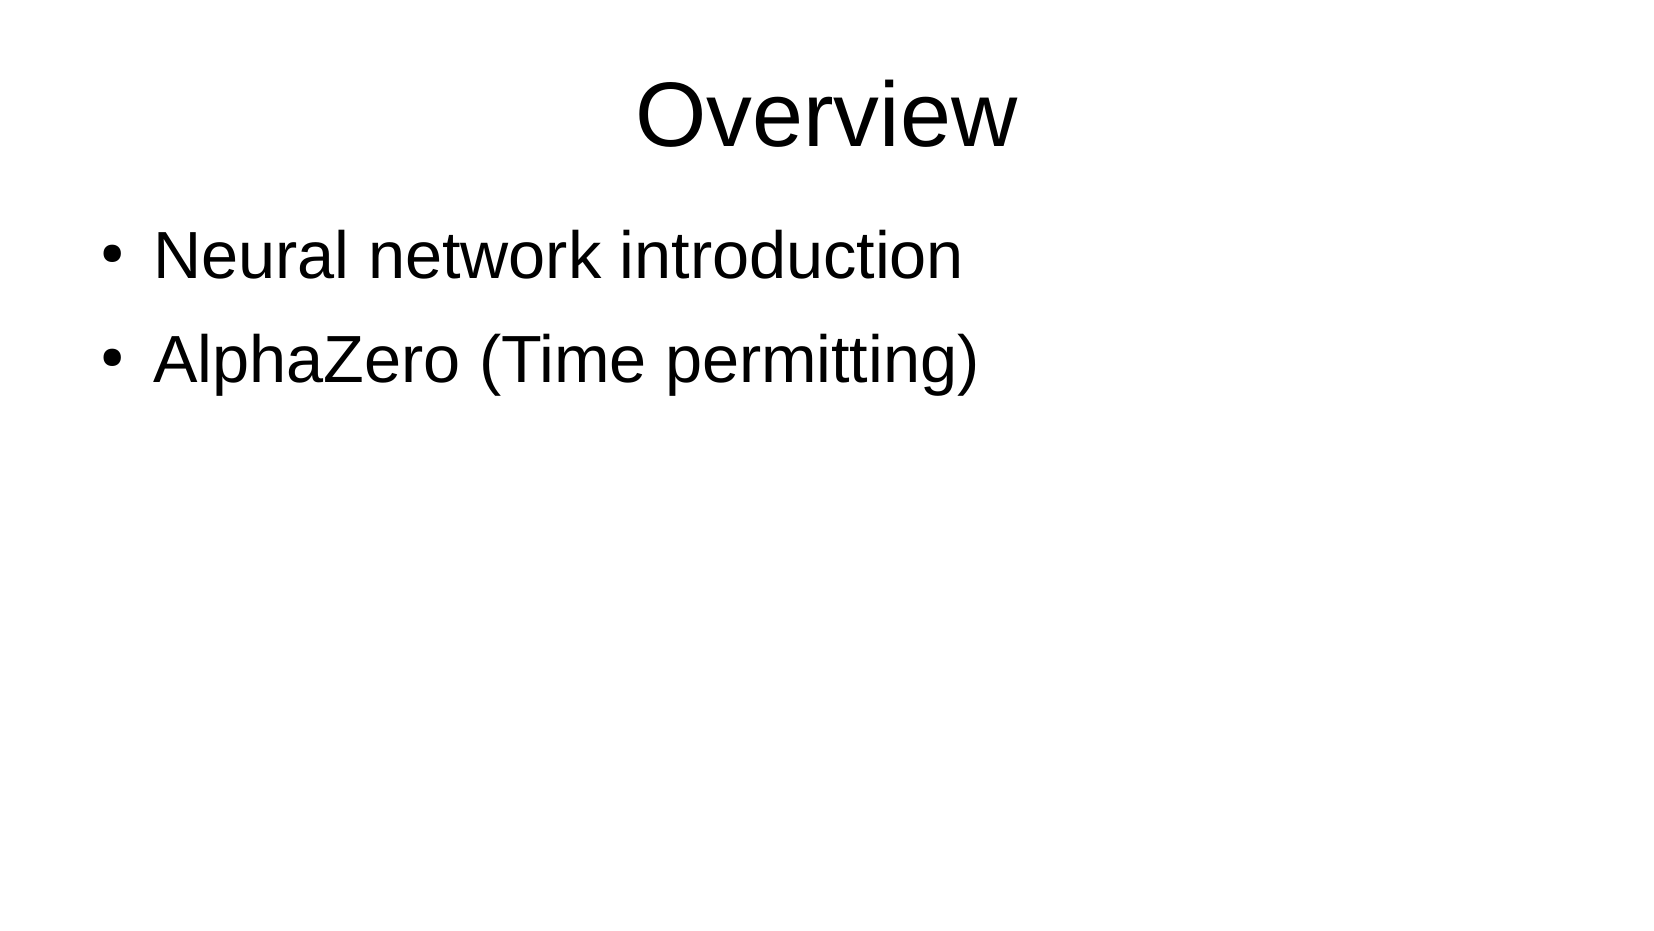

# Overview
Neural network introduction
AlphaZero (Time permitting)